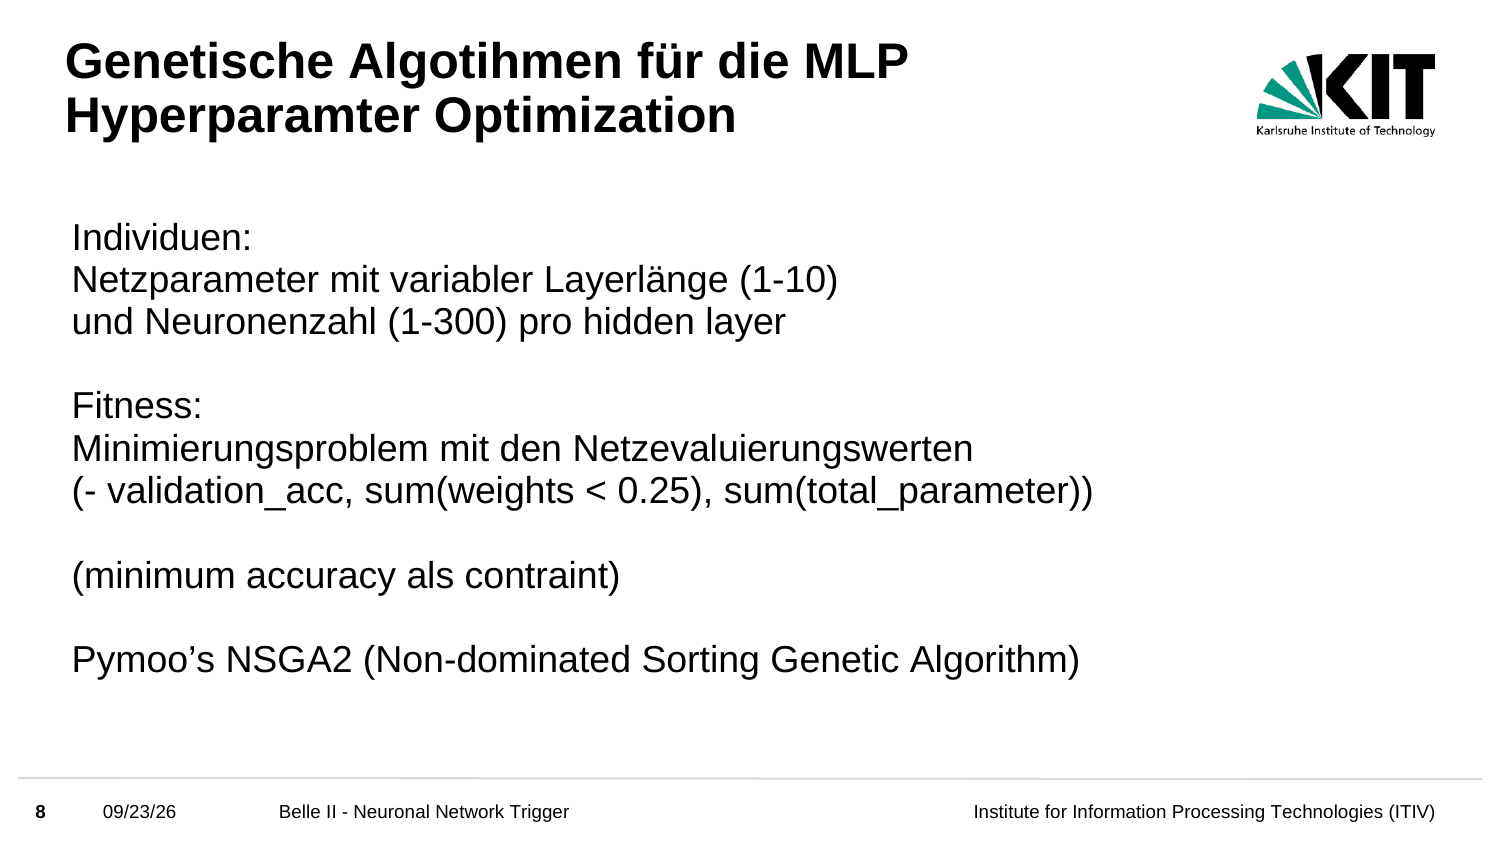

Genetische Algotihmen für die MLP Hyperparamter Optimization
Individuen:
Netzparameter mit variabler Layerlänge (1-10)
und Neuronenzahl (1-300) pro hidden layer
Fitness:
Minimierungsproblem mit den Netzevaluierungswerten
(- validation_acc, sum(weights < 0.25), sum(total_parameter))
(minimum accuracy als contraint)
Pymoo’s NSGA2 (Non-dominated Sorting Genetic Algorithm)
8
Belle II - Neuronal Network Trigger